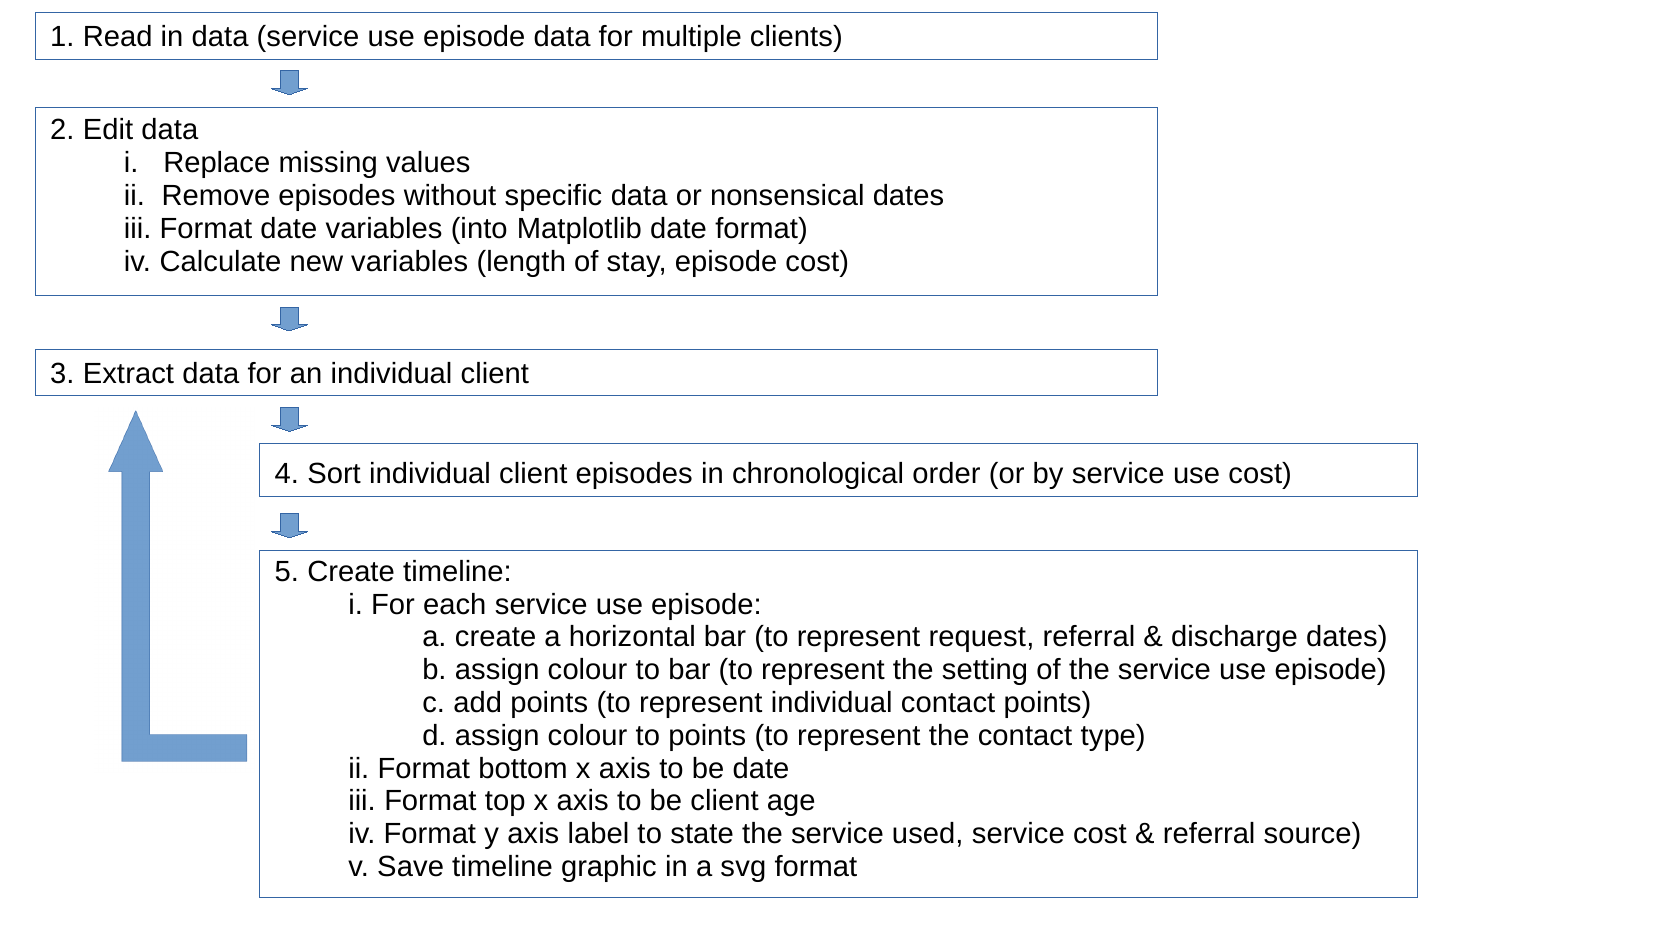

1. Read in data (service use episode data for multiple clients)
2. Edit data
	i. Replace missing values
	ii. Remove episodes without specific data or nonsensical dates
	iii. Format date variables (into Matplotlib date format)
	iv. Calculate new variables (length of stay, episode cost)
3. Extract data for an individual client
4. Sort individual client episodes in chronological order (or by service use cost)
5. Create timeline:
	i. For each service use episode:
		a. create a horizontal bar (to represent request, referral & discharge dates)
		b. assign colour to bar (to represent the setting of the service use episode)
		c. add points (to represent individual contact points)
		d. assign colour to points (to represent the contact type)
	ii. Format bottom x axis to be date
	iii. Format top x axis to be client age
	iv. Format y axis label to state the service used, service cost & referral source)
	v. Save timeline graphic in a svg format